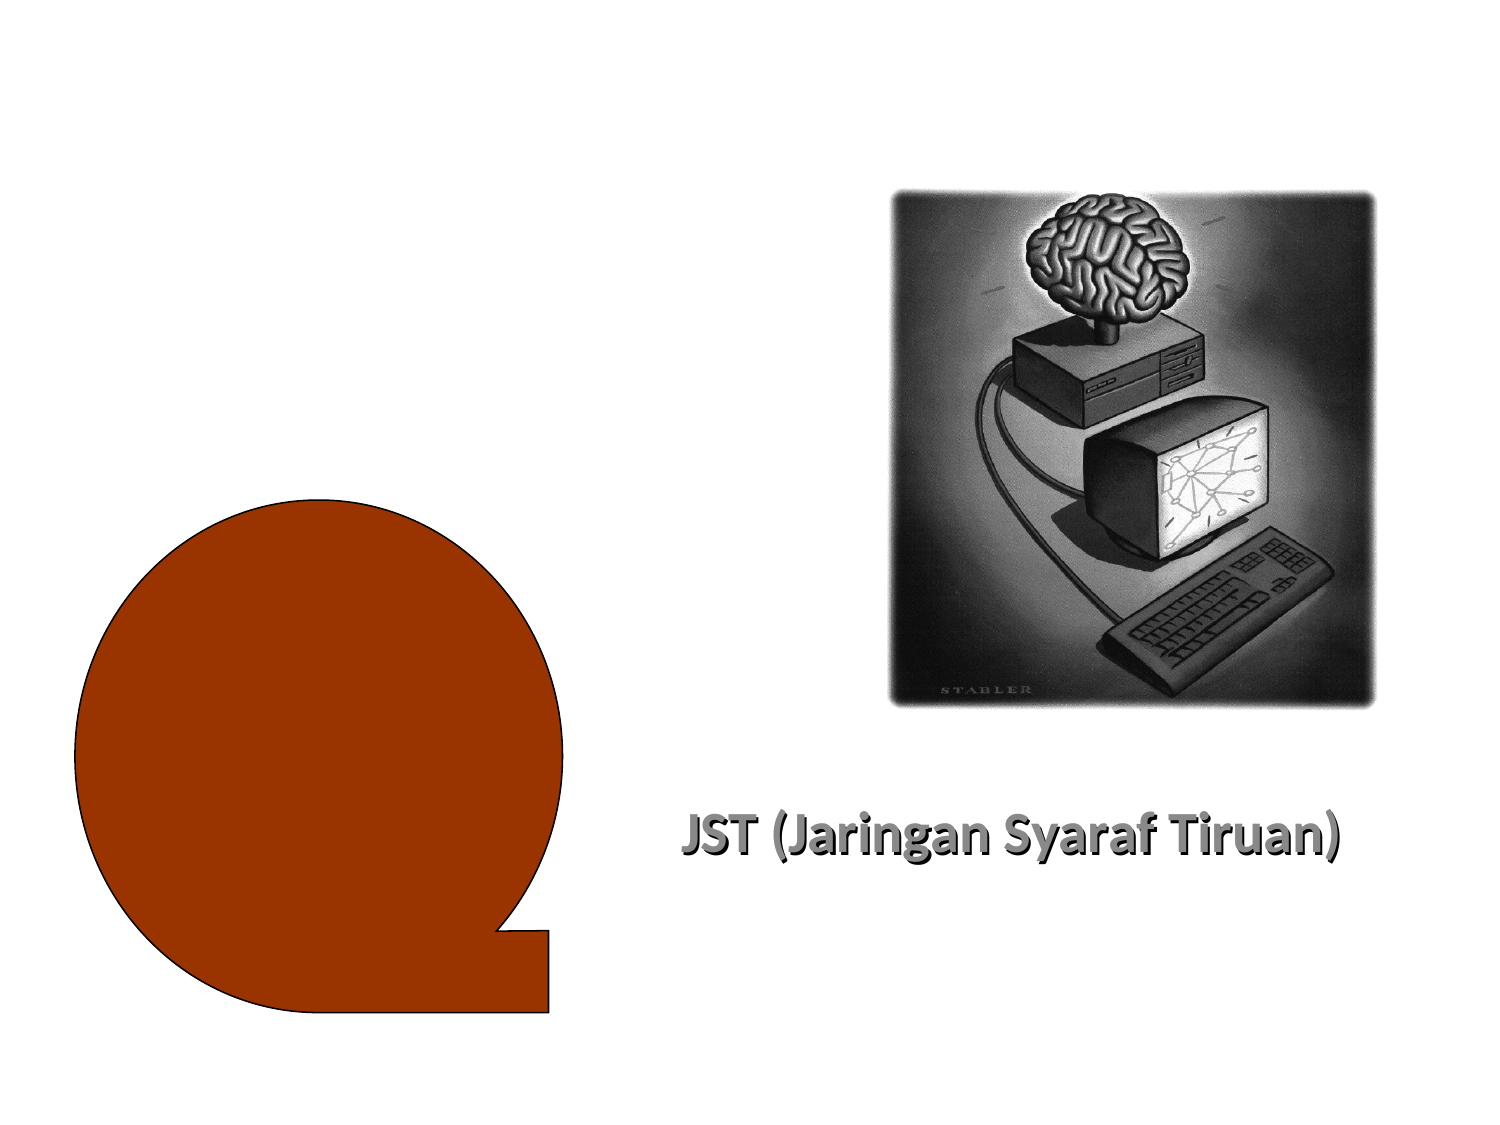

# Neural Networks
JST (Jaringan Syaraf Tiruan)